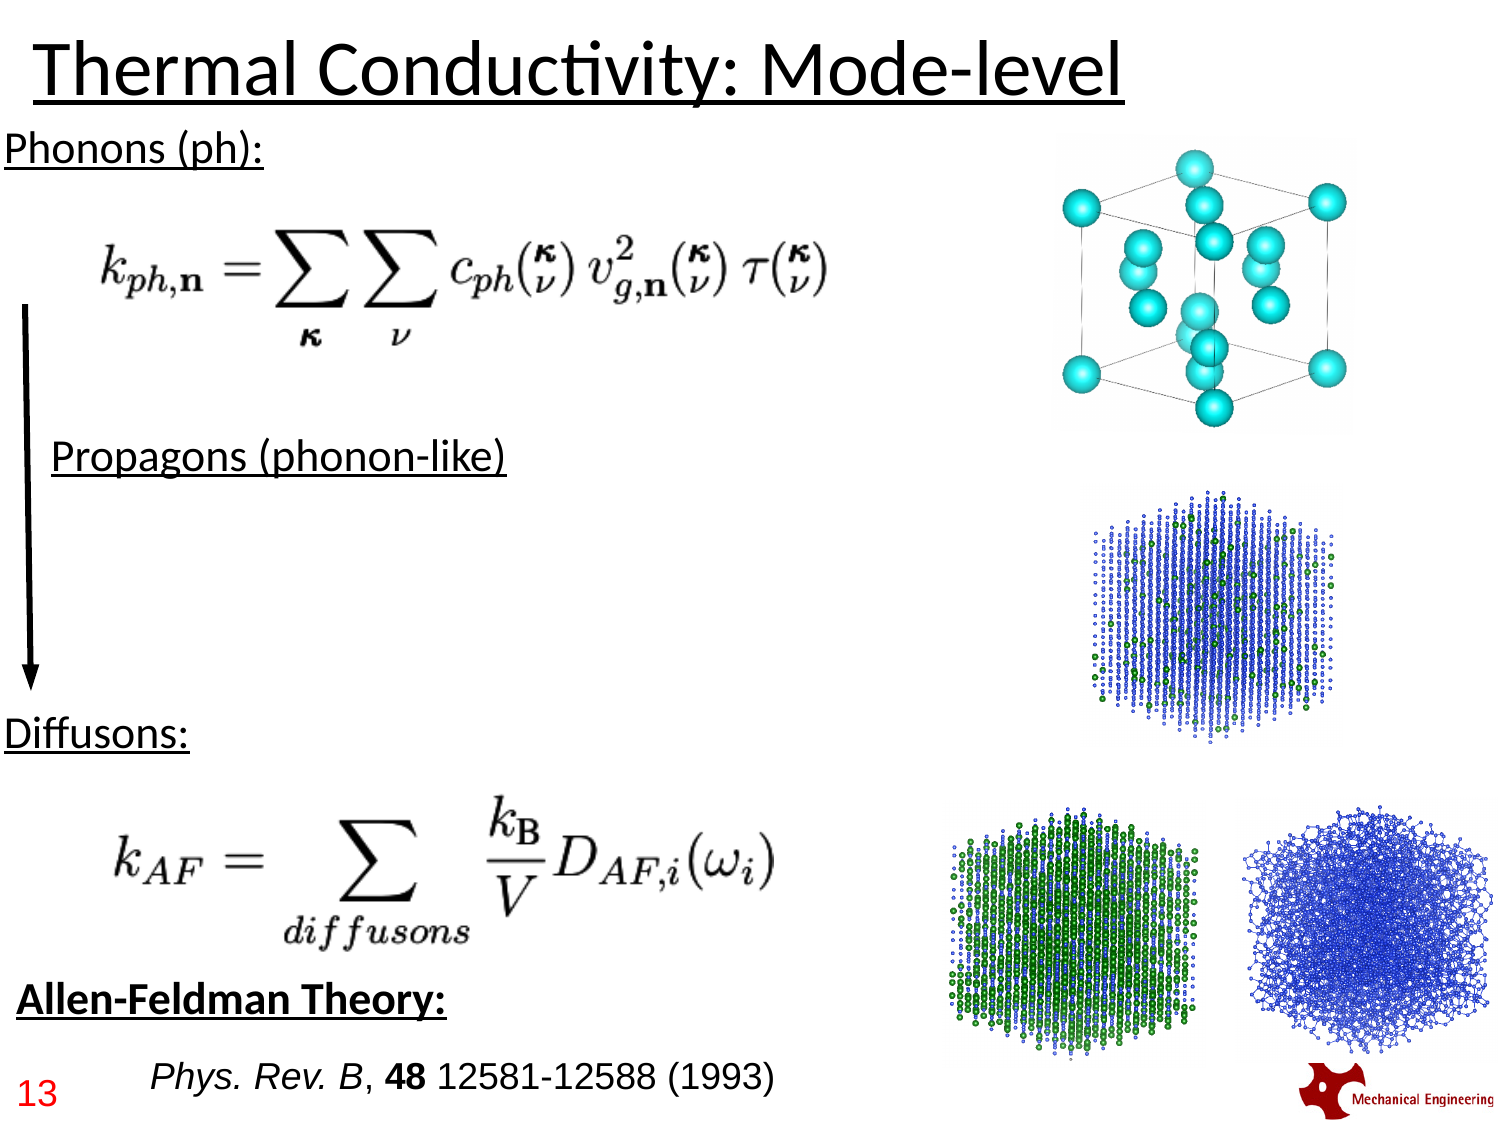

# Thermal Conductivity: Mode-level
Phonons (ph):
Propagons (phonon-like)
Diffusons:
Allen-Feldman Theory:
Phys. Rev. B, 48 12581-12588 (1993)